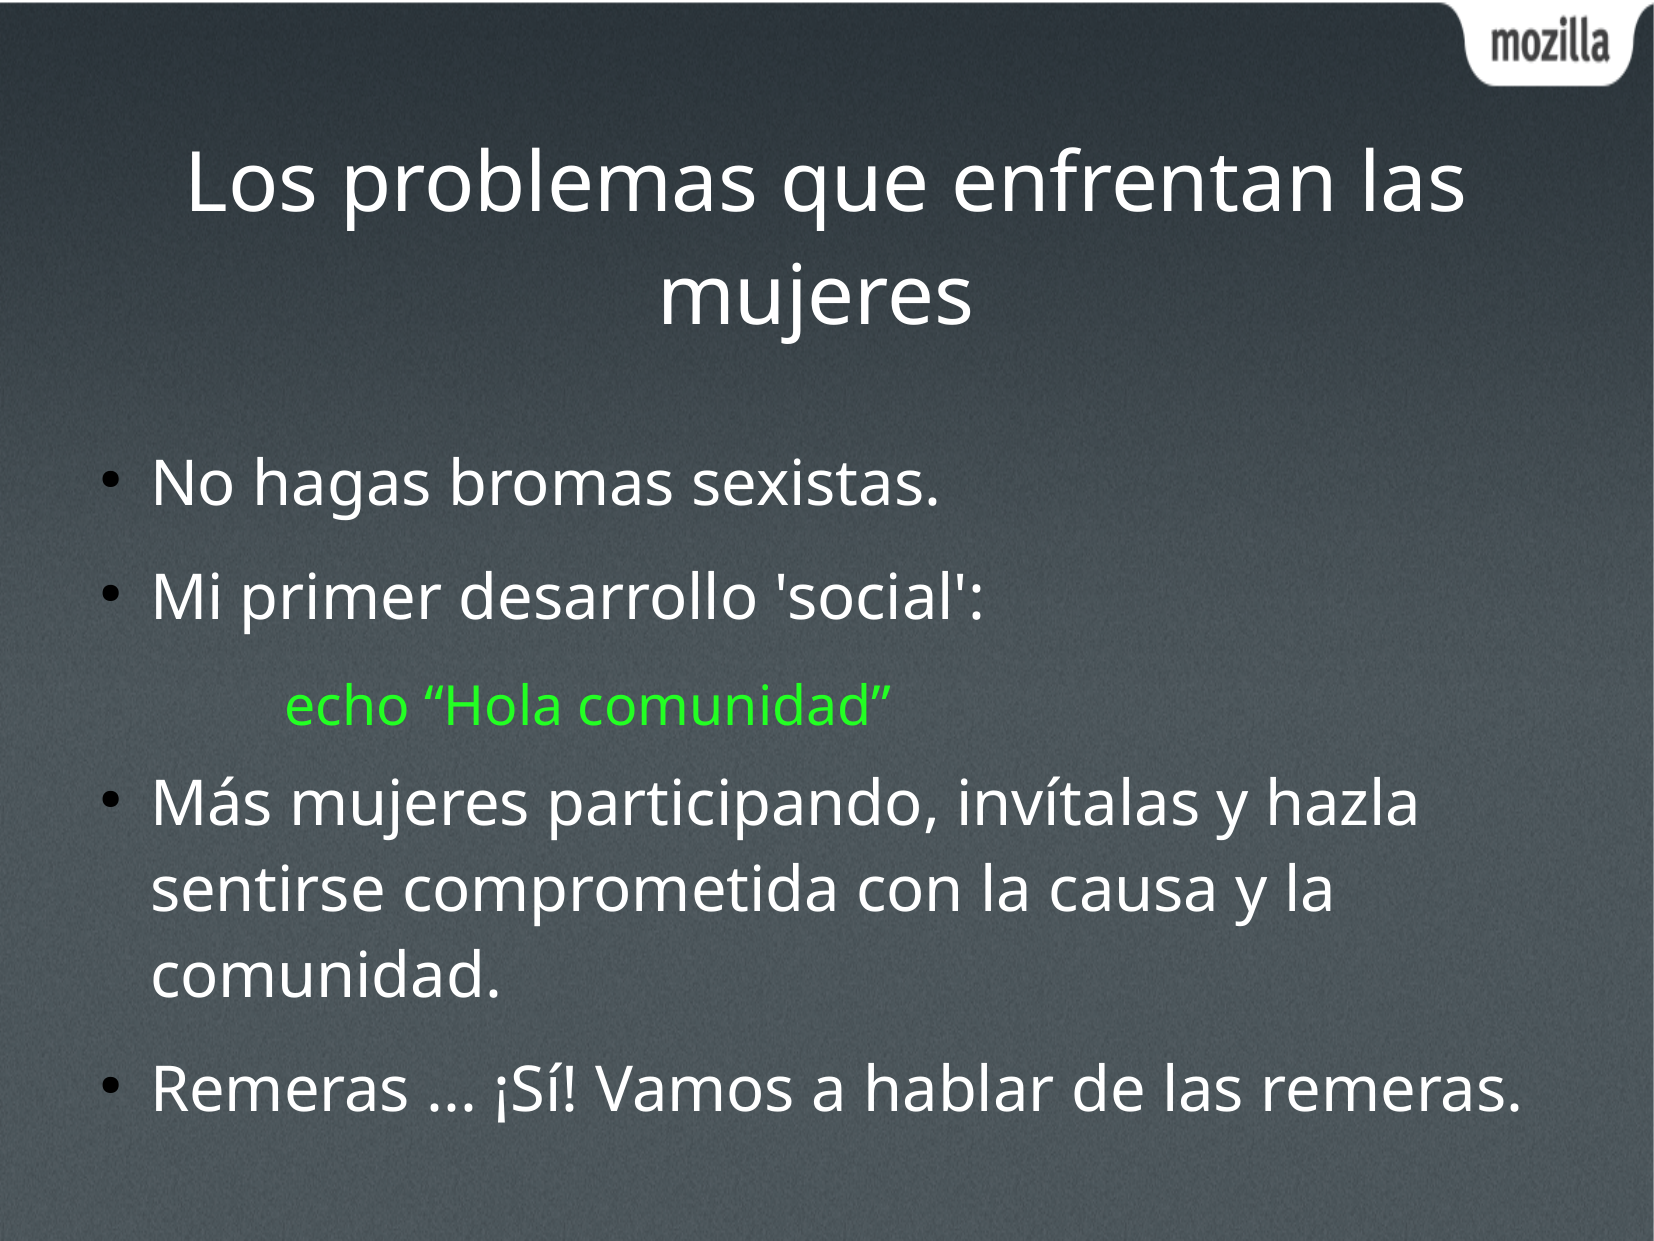

# Los problemas que enfrentan las mujeres
No hagas bromas sexistas.
Mi primer desarrollo 'social':
echo “Hola comunidad”
Más mujeres participando, invítalas y hazla sentirse comprometida con la causa y la comunidad.
Remeras ... ¡Sí! Vamos a hablar de las remeras.